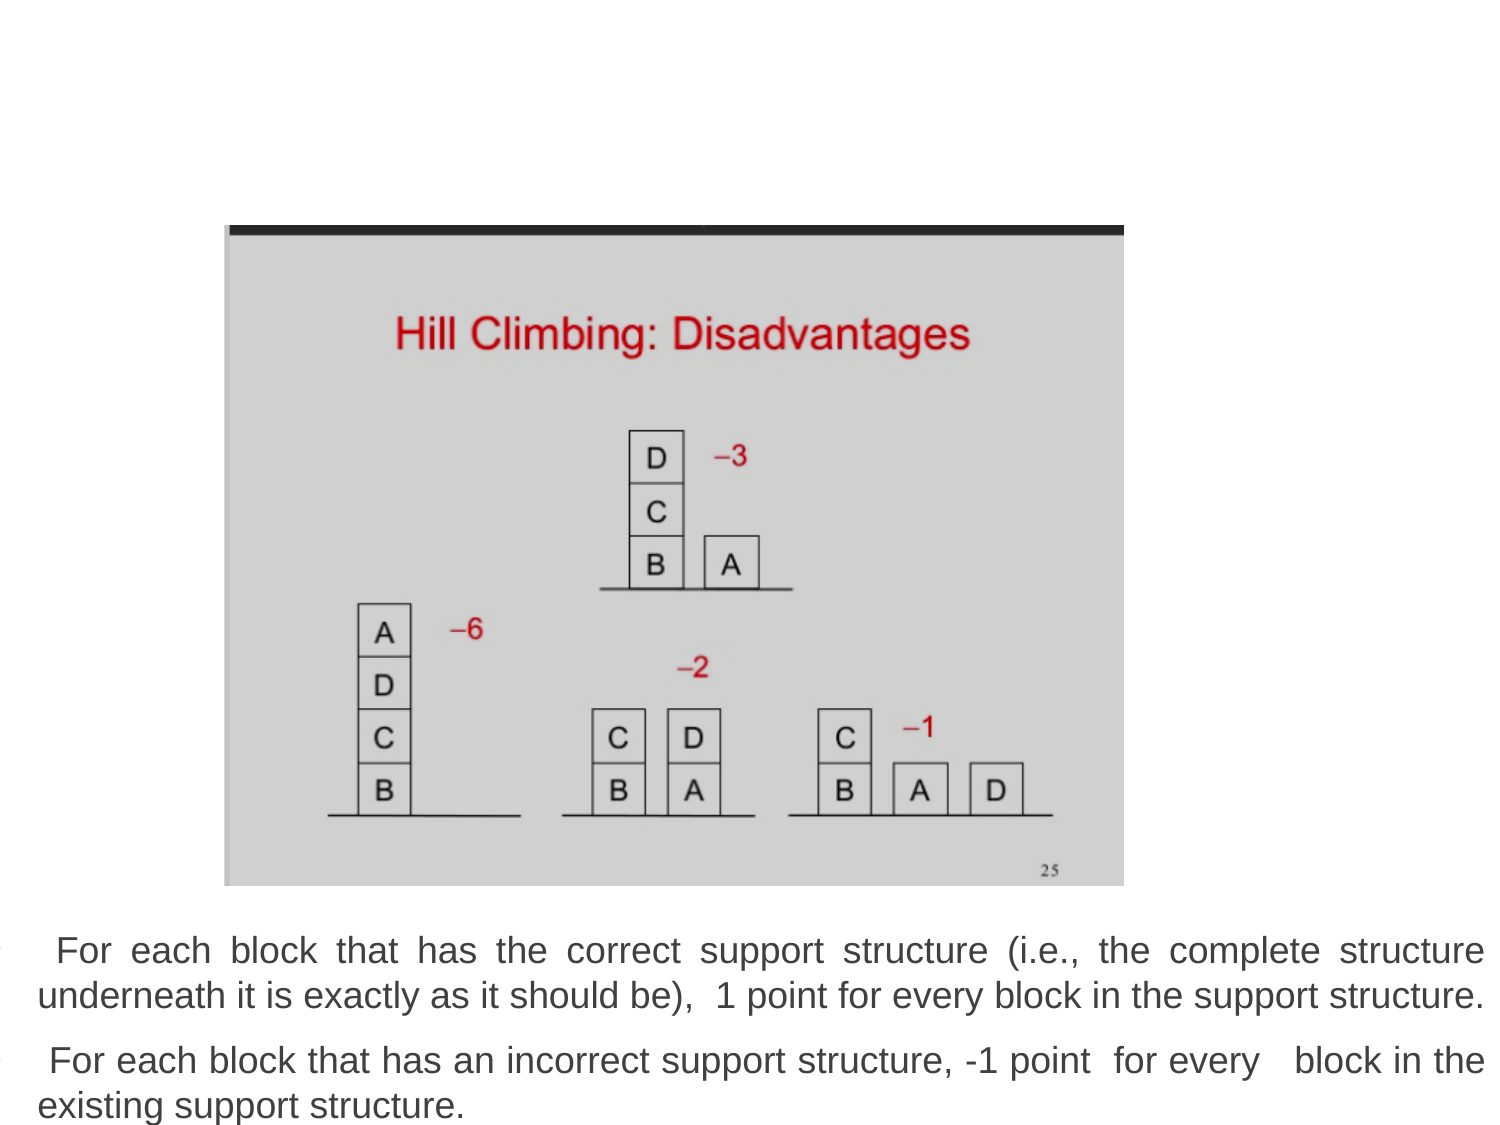

#
 For each block that has the correct support structure (i.e., the complete structure underneath it is exactly as it should be), 1 point for every block in the support structure.
 For each block that has an incorrect support structure, -1 point for every block in the existing support structure.